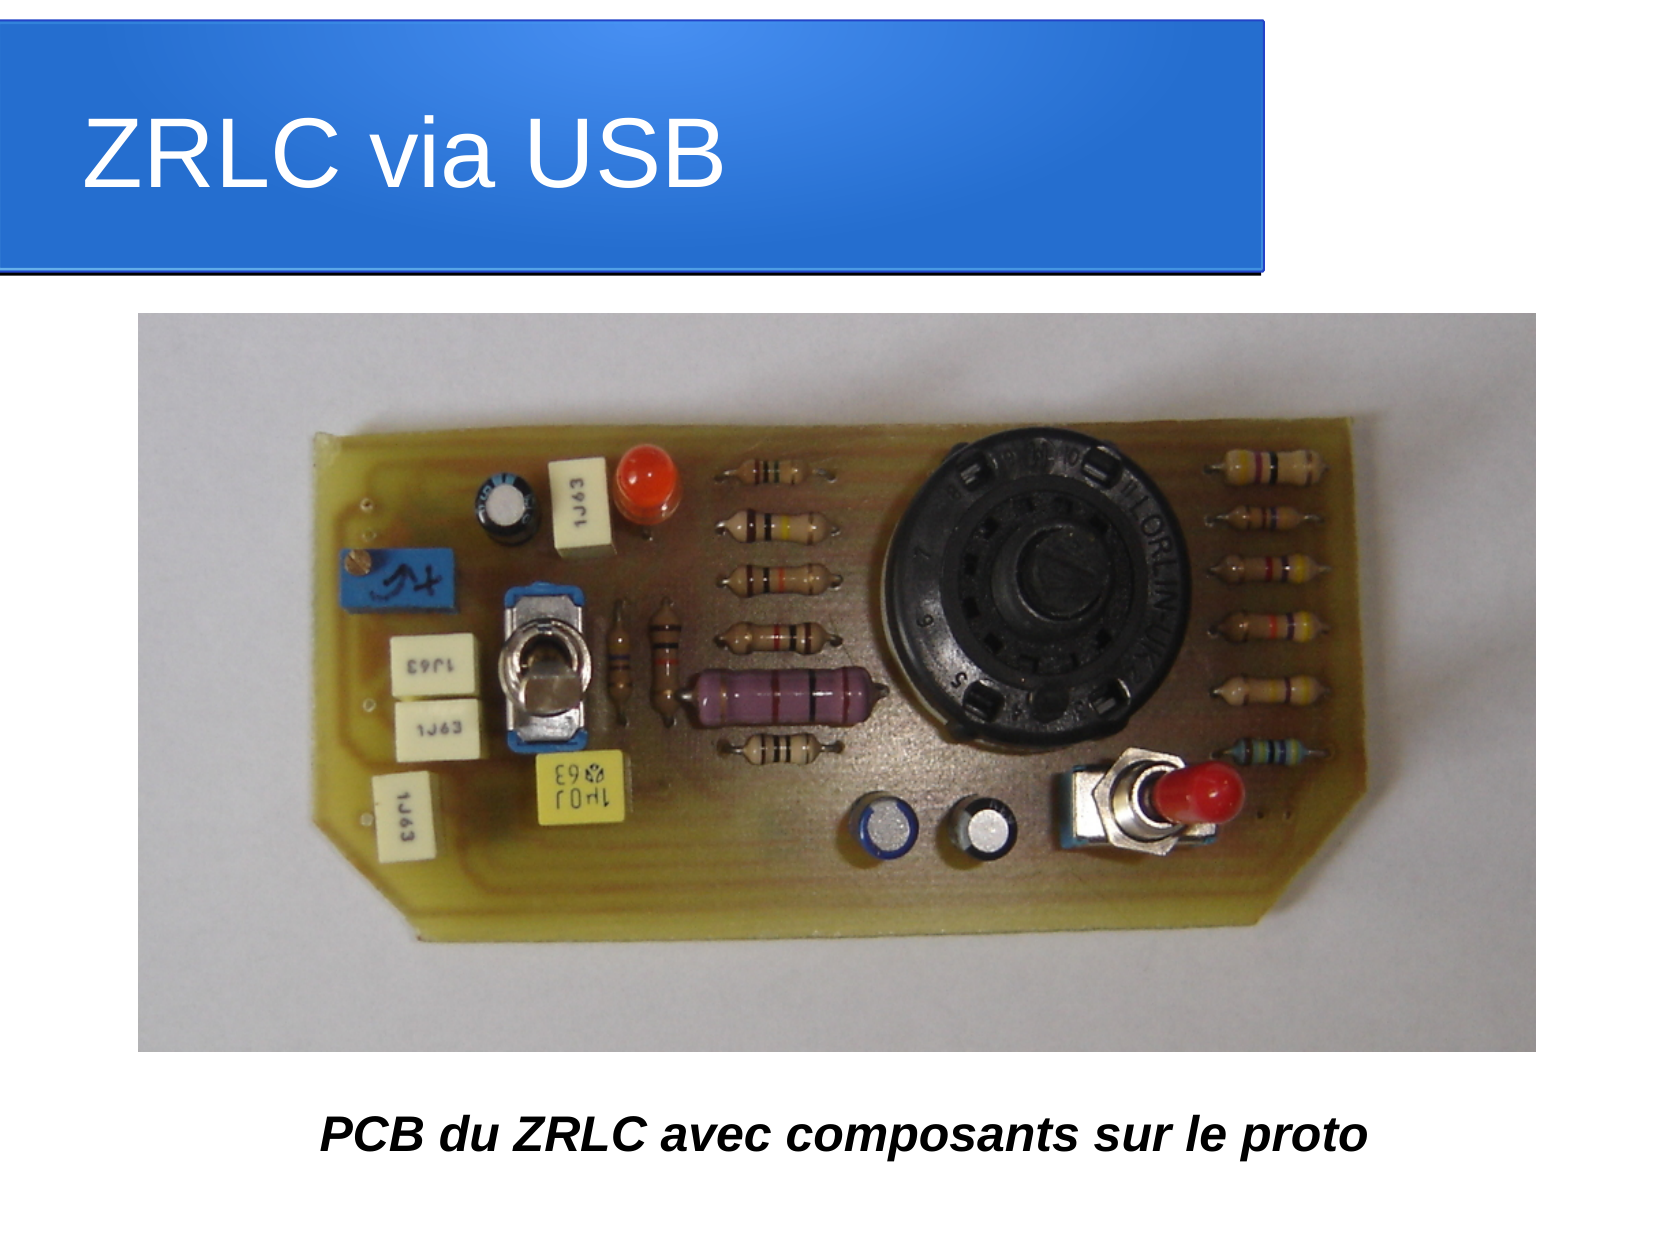

# ZRLC via USB
PCB du ZRLC avec composants sur le proto